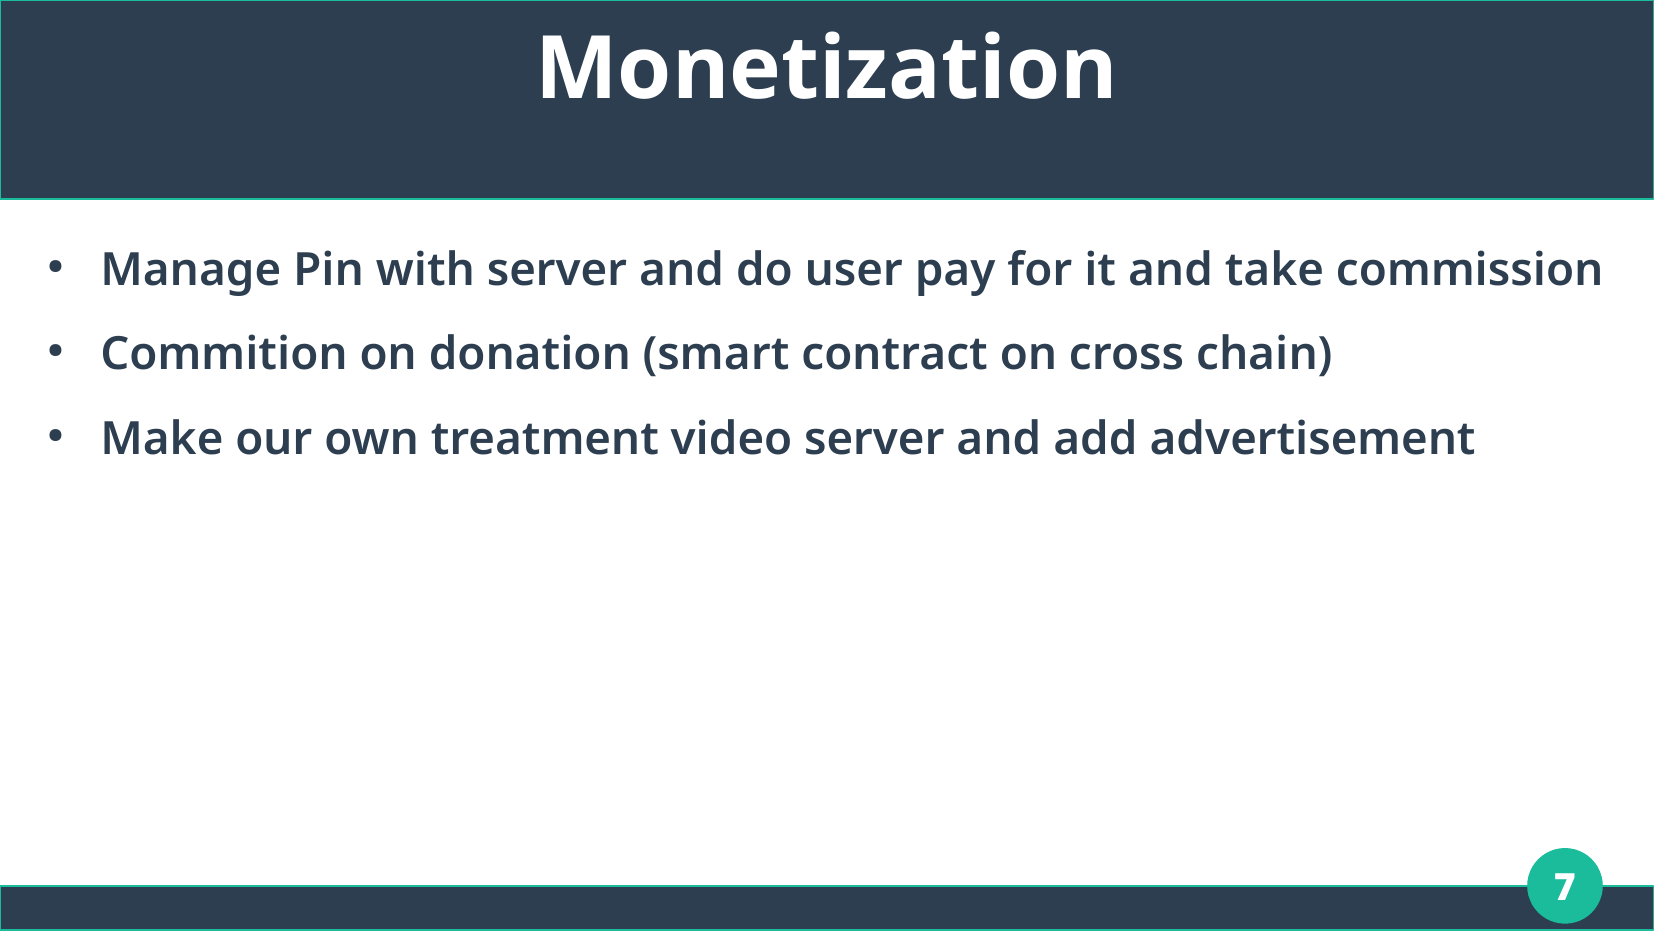

# Monetization
Manage Pin with server and do user pay for it and take commission
Commition on donation (smart contract on cross chain)
Make our own treatment video server and add advertisement
7